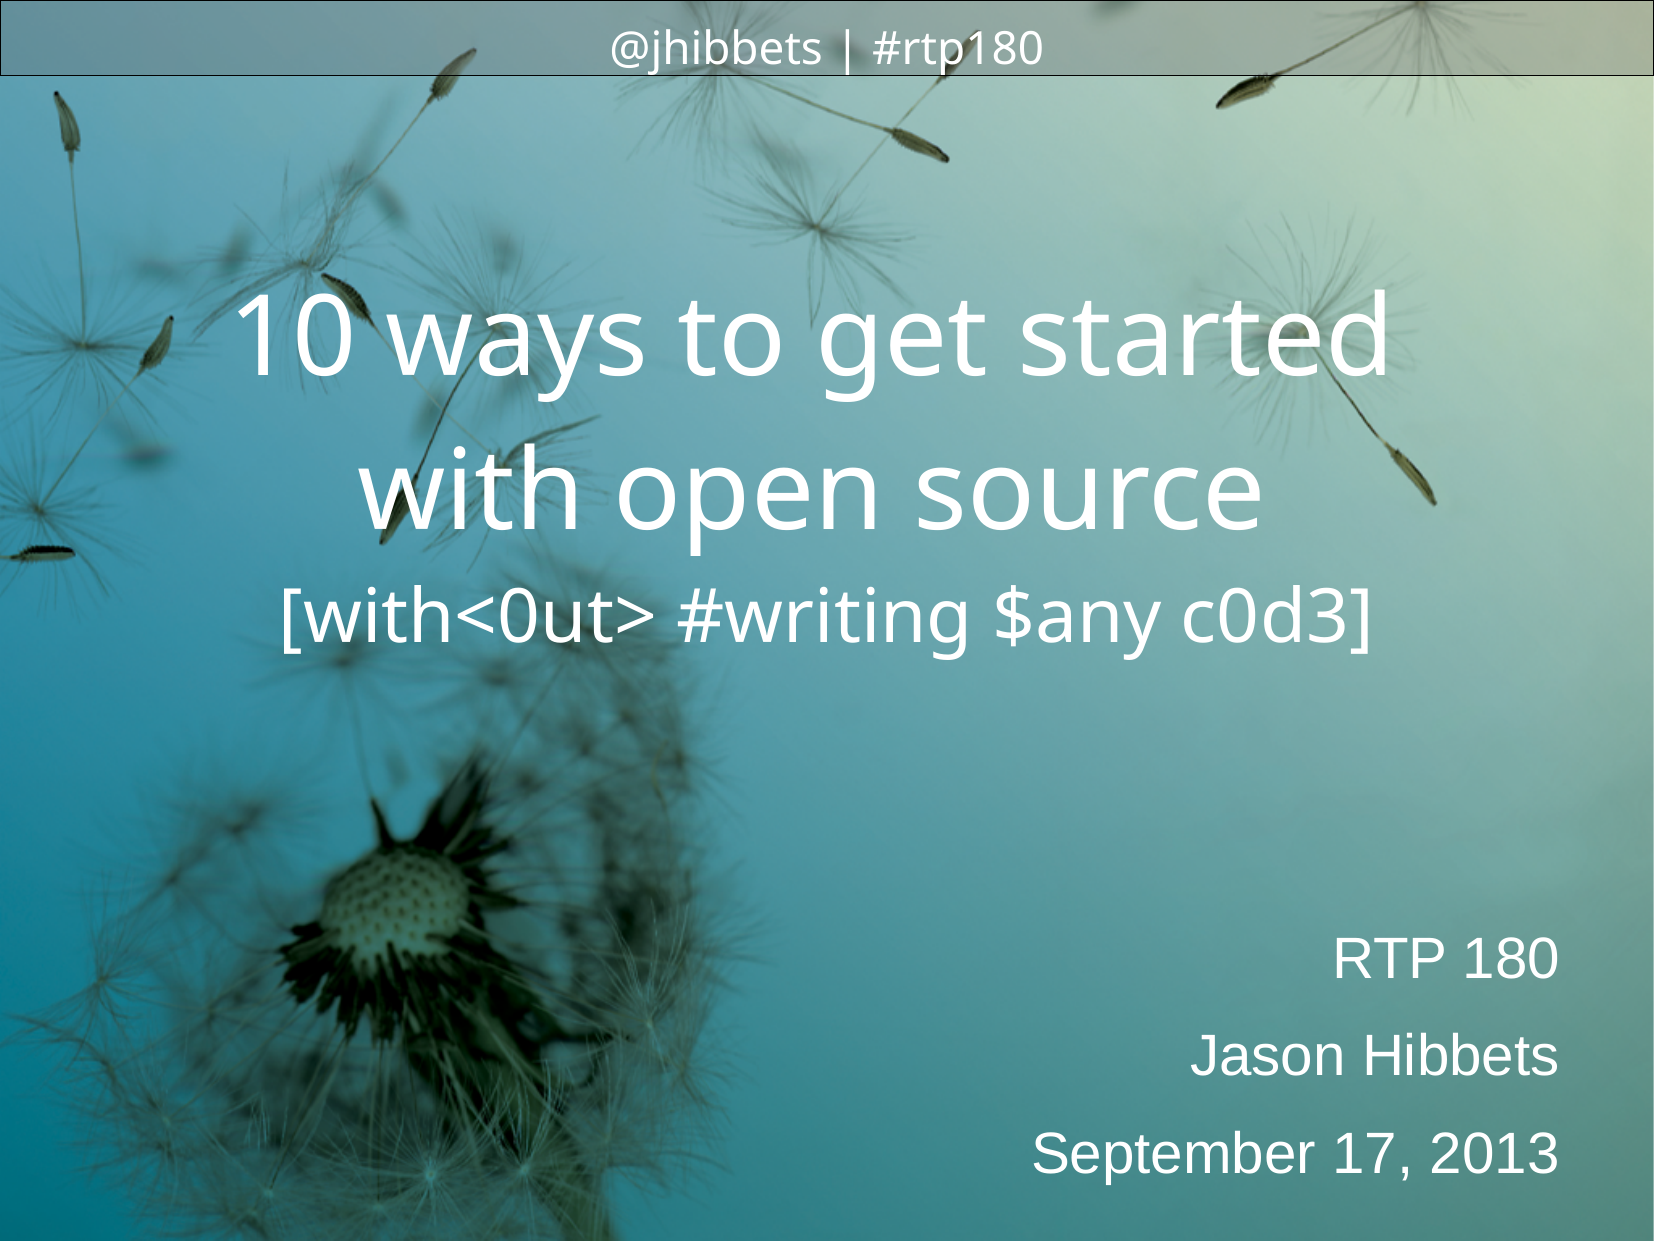

# 10 ways to get started with open source [with<0ut> #writing $any c0d3]
RTP 180
Jason Hibbets
September 17, 2013